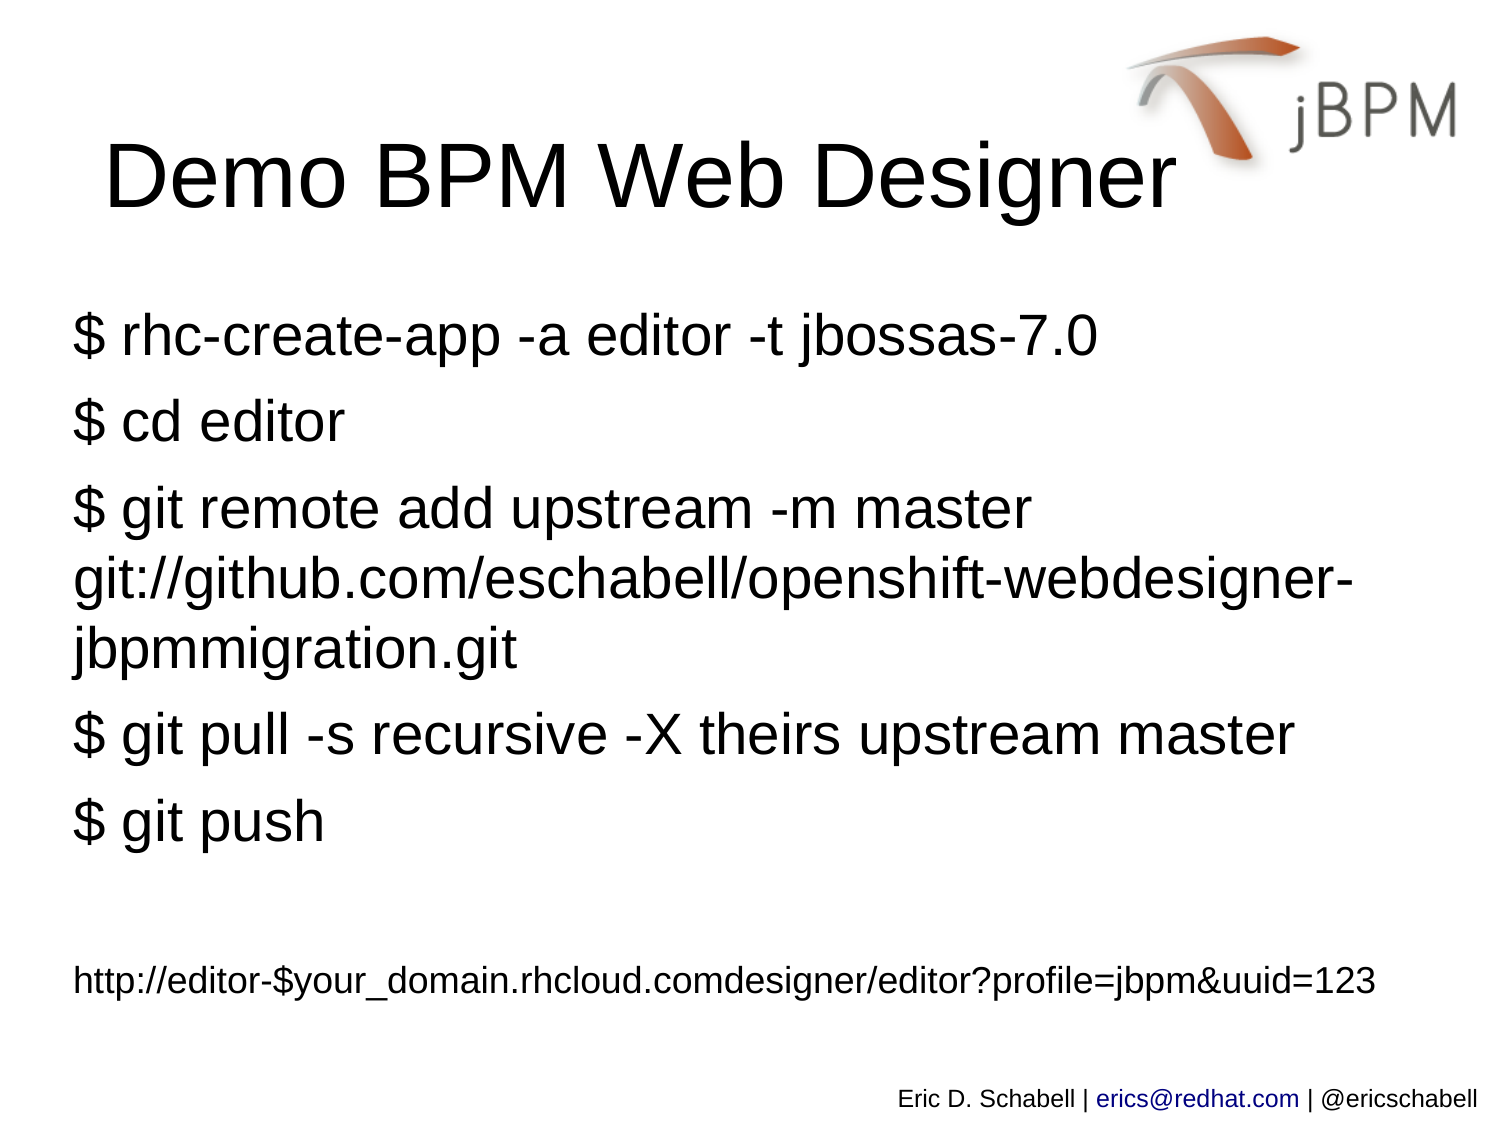

# Demo BPM Web Designer
$ rhc-create-app -a editor -t jbossas-7.0
$ cd editor
$ git remote add upstream -m master git://github.com/eschabell/openshift-webdesigner-jbpmmigration.git
$ git pull -s recursive -X theirs upstream master
$ git push
http://editor-$your_domain.rhcloud.comdesigner/editor?profile=jbpm&uuid=123